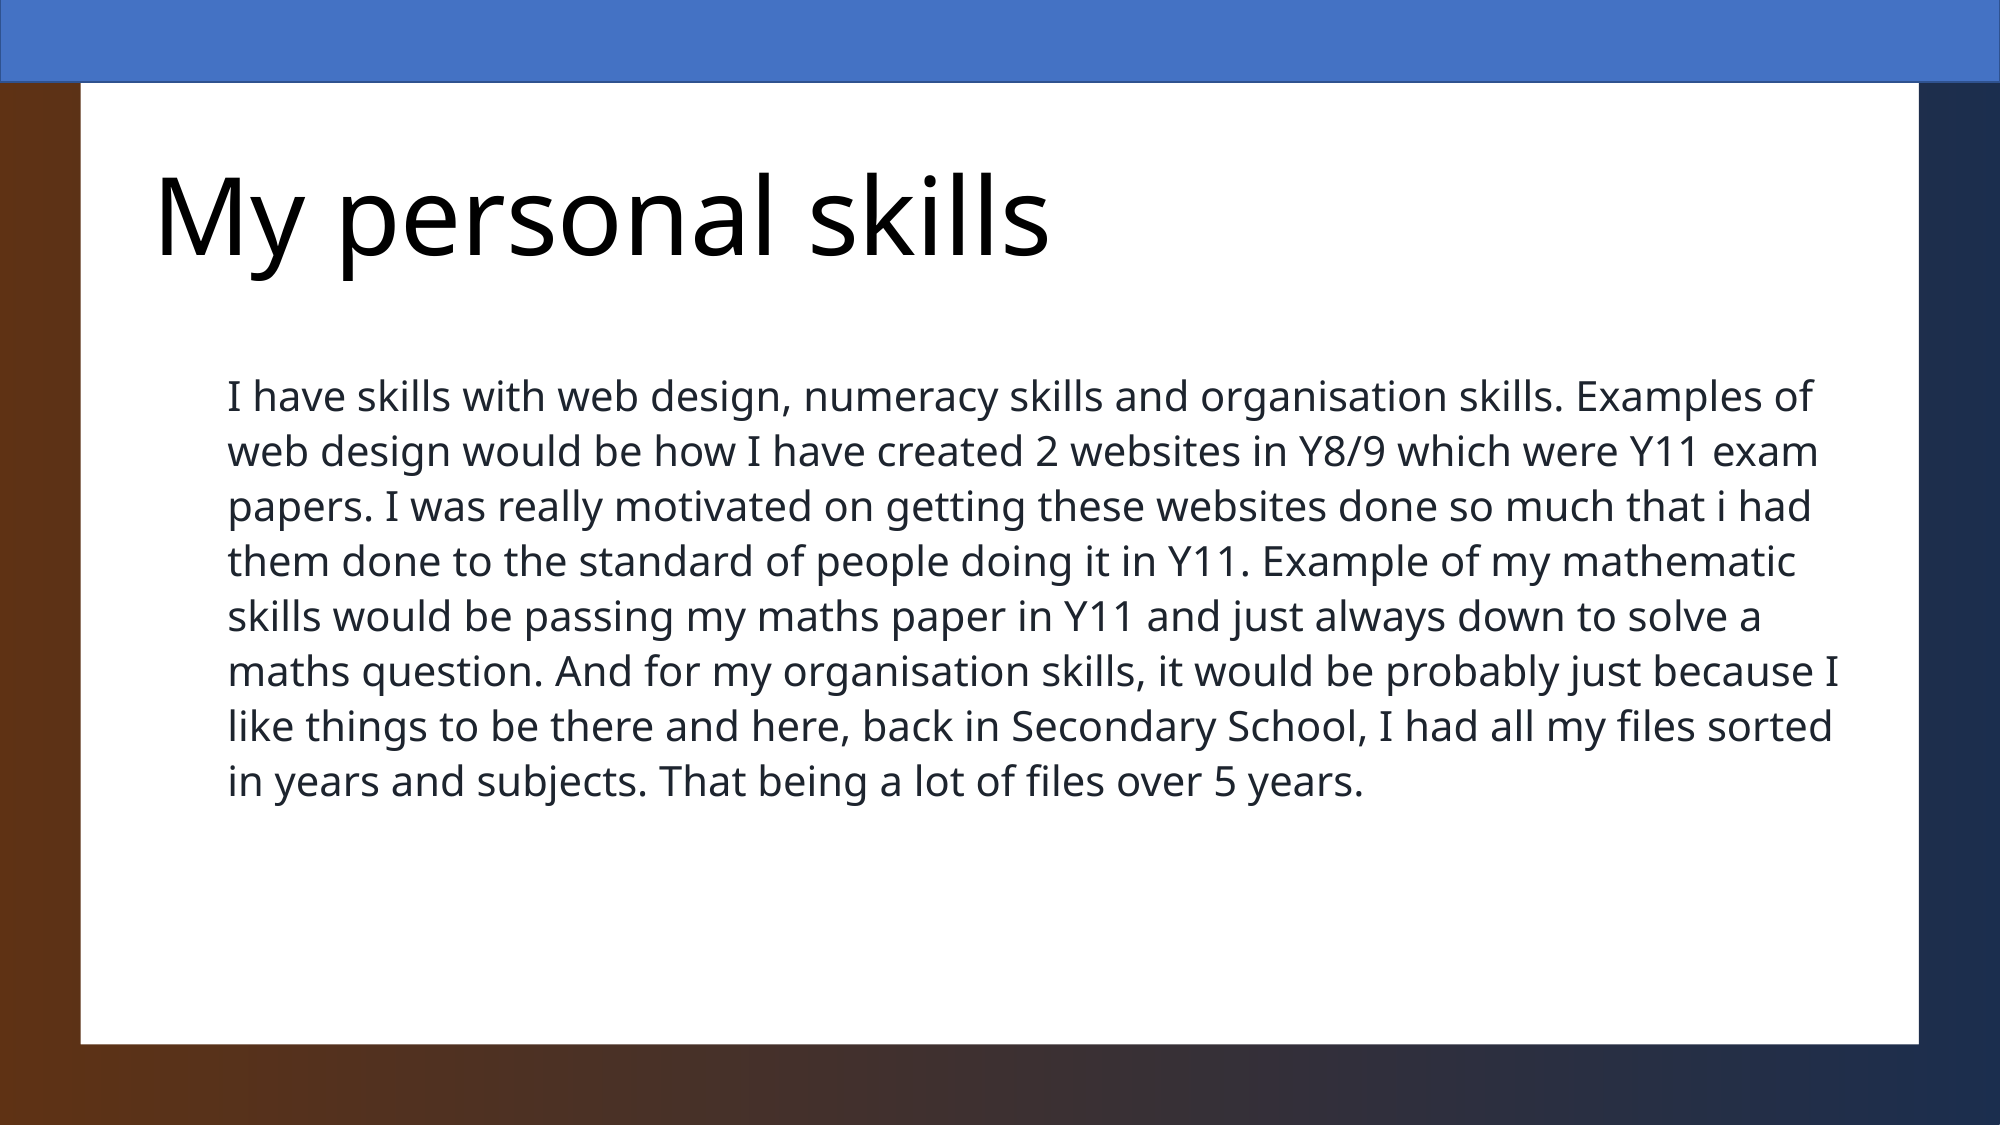

# My personal skills
I have skills with web design, numeracy skills and organisation skills. Examples of web design would be how I have created 2 websites in Y8/9 which were Y11 exam papers. I was really motivated on getting these websites done so much that i had them done to the standard of people doing it in Y11. Example of my mathematic skills would be passing my maths paper in Y11 and just always down to solve a maths question. And for my organisation skills, it would be probably just because I like things to be there and here, back in Secondary School, I had all my files sorted in years and subjects. That being a lot of files over 5 years.